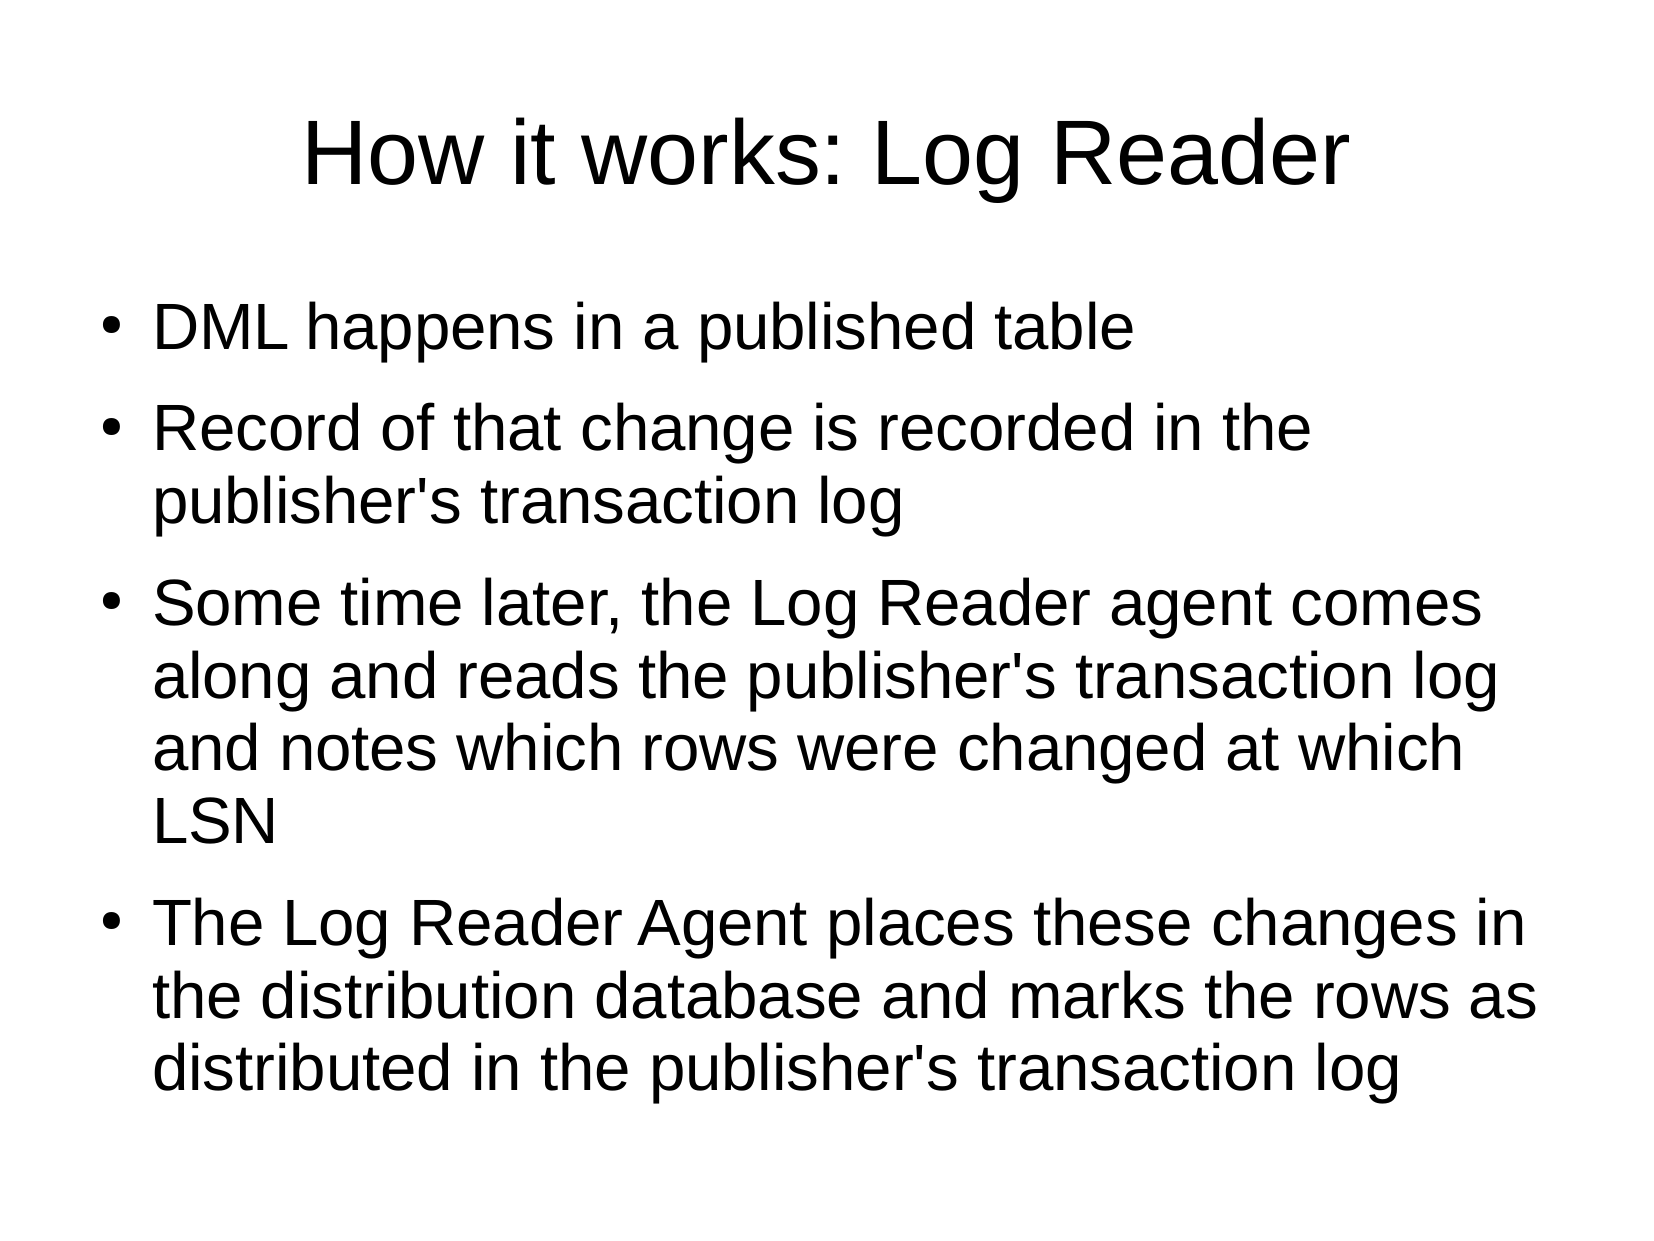

# How it works: Log Reader
DML happens in a published table
Record of that change is recorded in the publisher's transaction log
Some time later, the Log Reader agent comes along and reads the publisher's transaction log and notes which rows were changed at which LSN
The Log Reader Agent places these changes in the distribution database and marks the rows as distributed in the publisher's transaction log